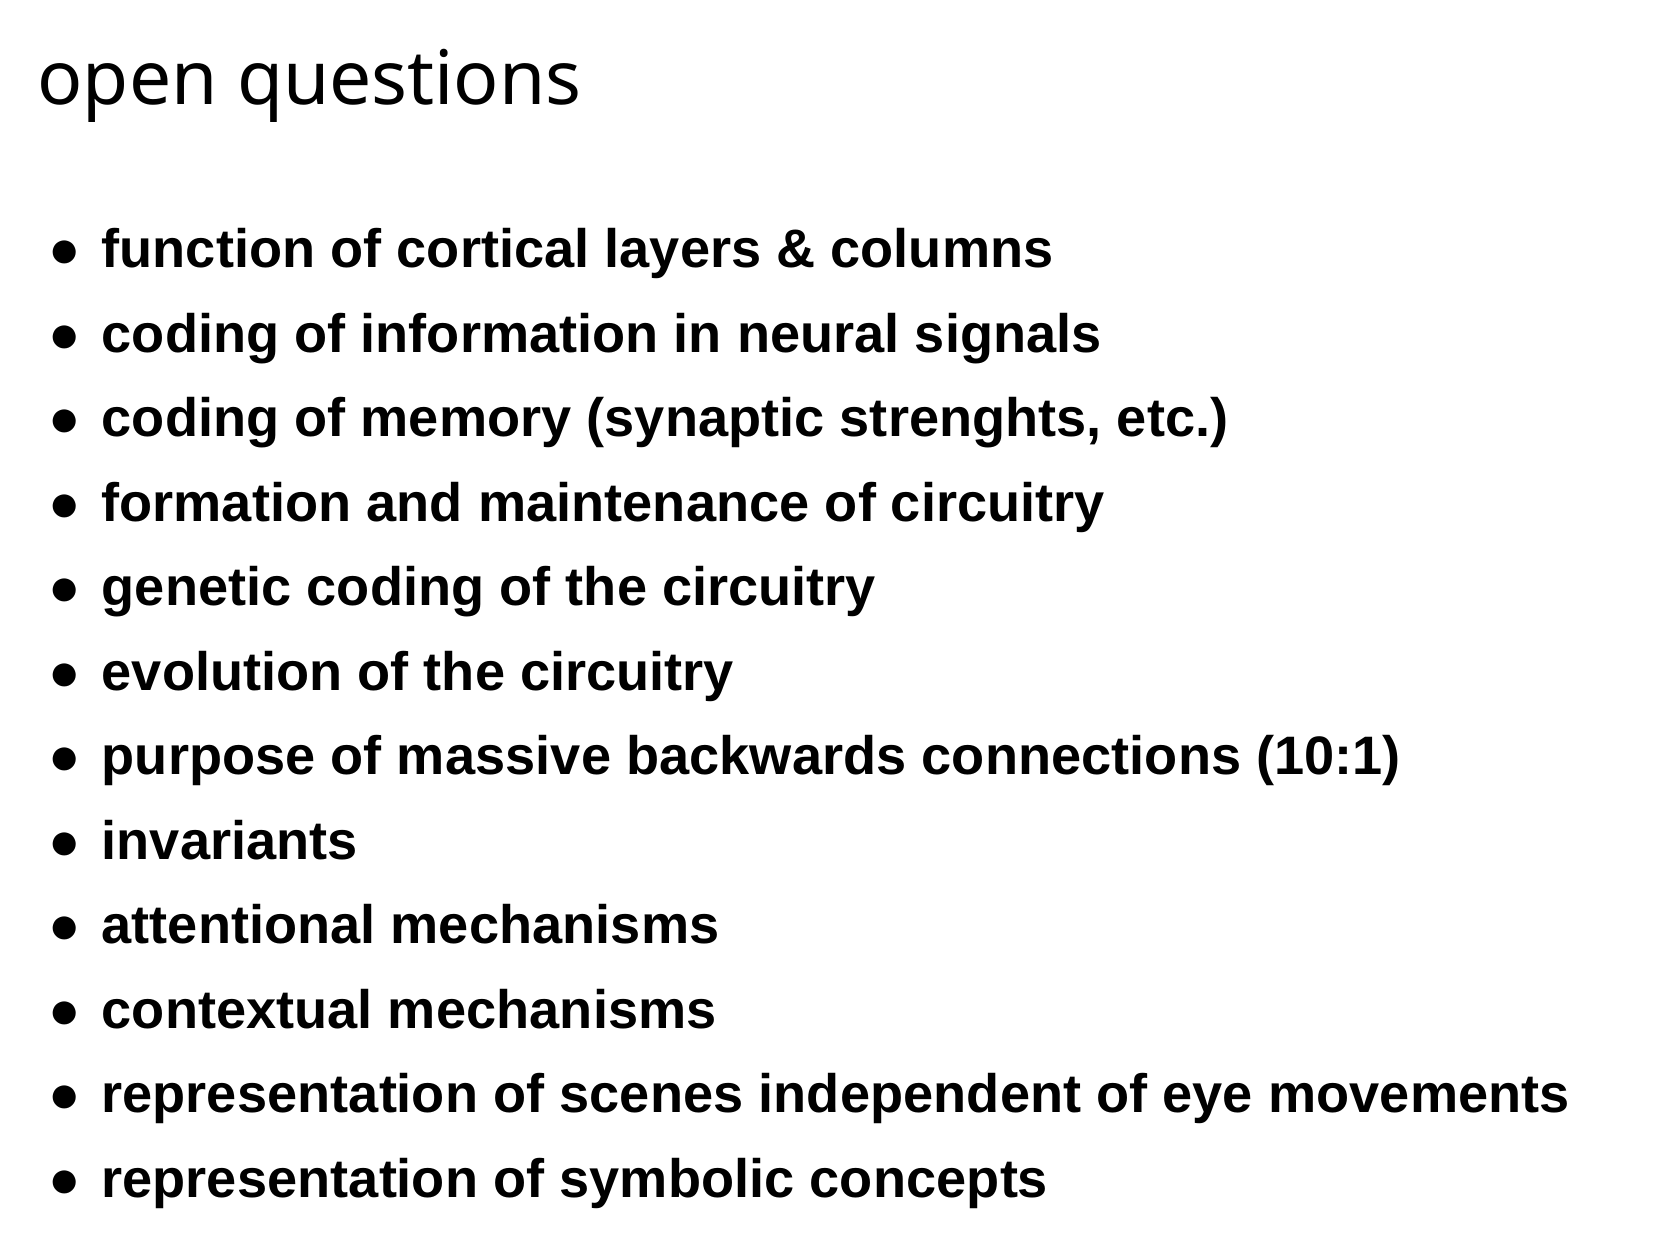

# open questions
function of cortical layers & columns
coding of information in neural signals
coding of memory (synaptic strenghts, etc.)
formation and maintenance of circuitry
genetic coding of the circuitry
evolution of the circuitry
purpose of massive backwards connections (10:1)
invariants
attentional mechanisms
contextual mechanisms
representation of scenes independent of eye movements
representation of symbolic concepts